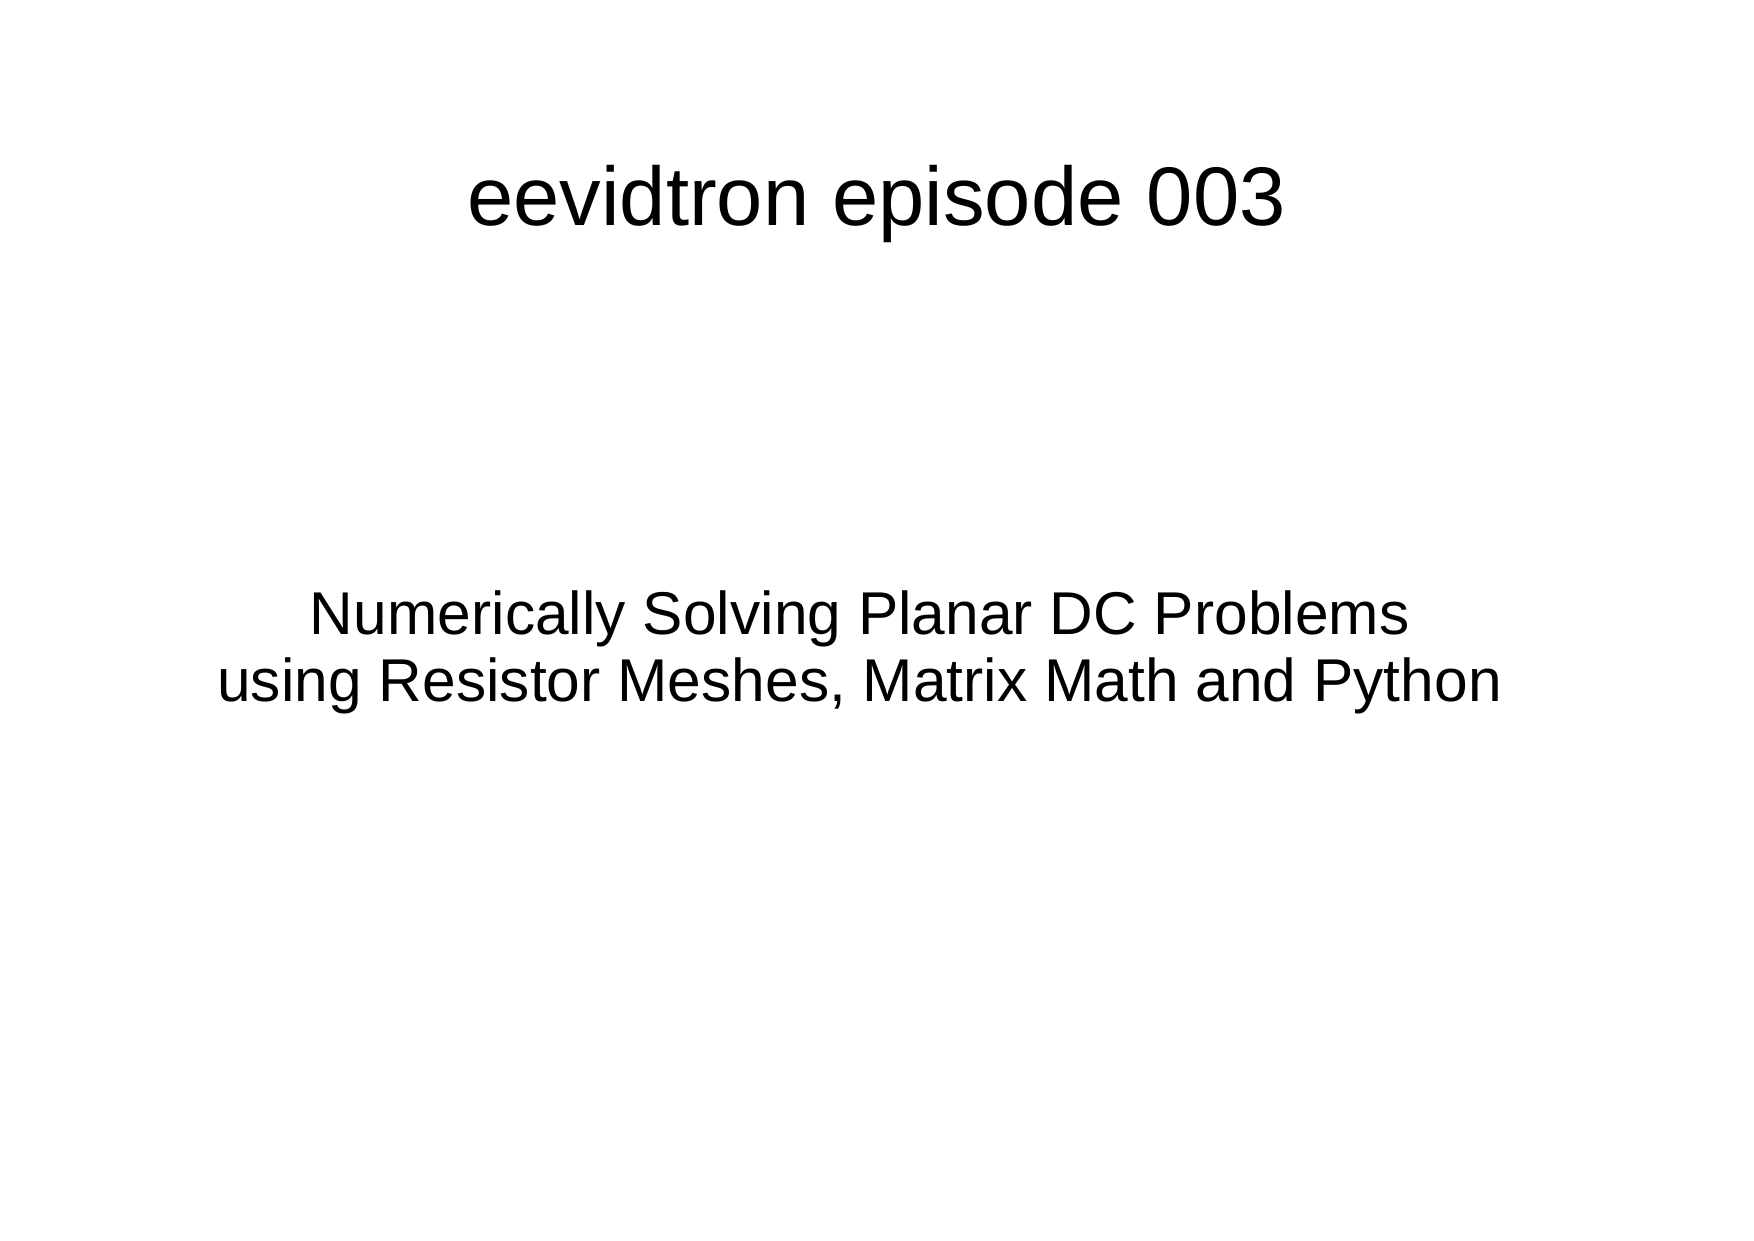

# eevidtron episode 003
Numerically Solving Planar DC Problems
using Resistor Meshes, Matrix Math and Python